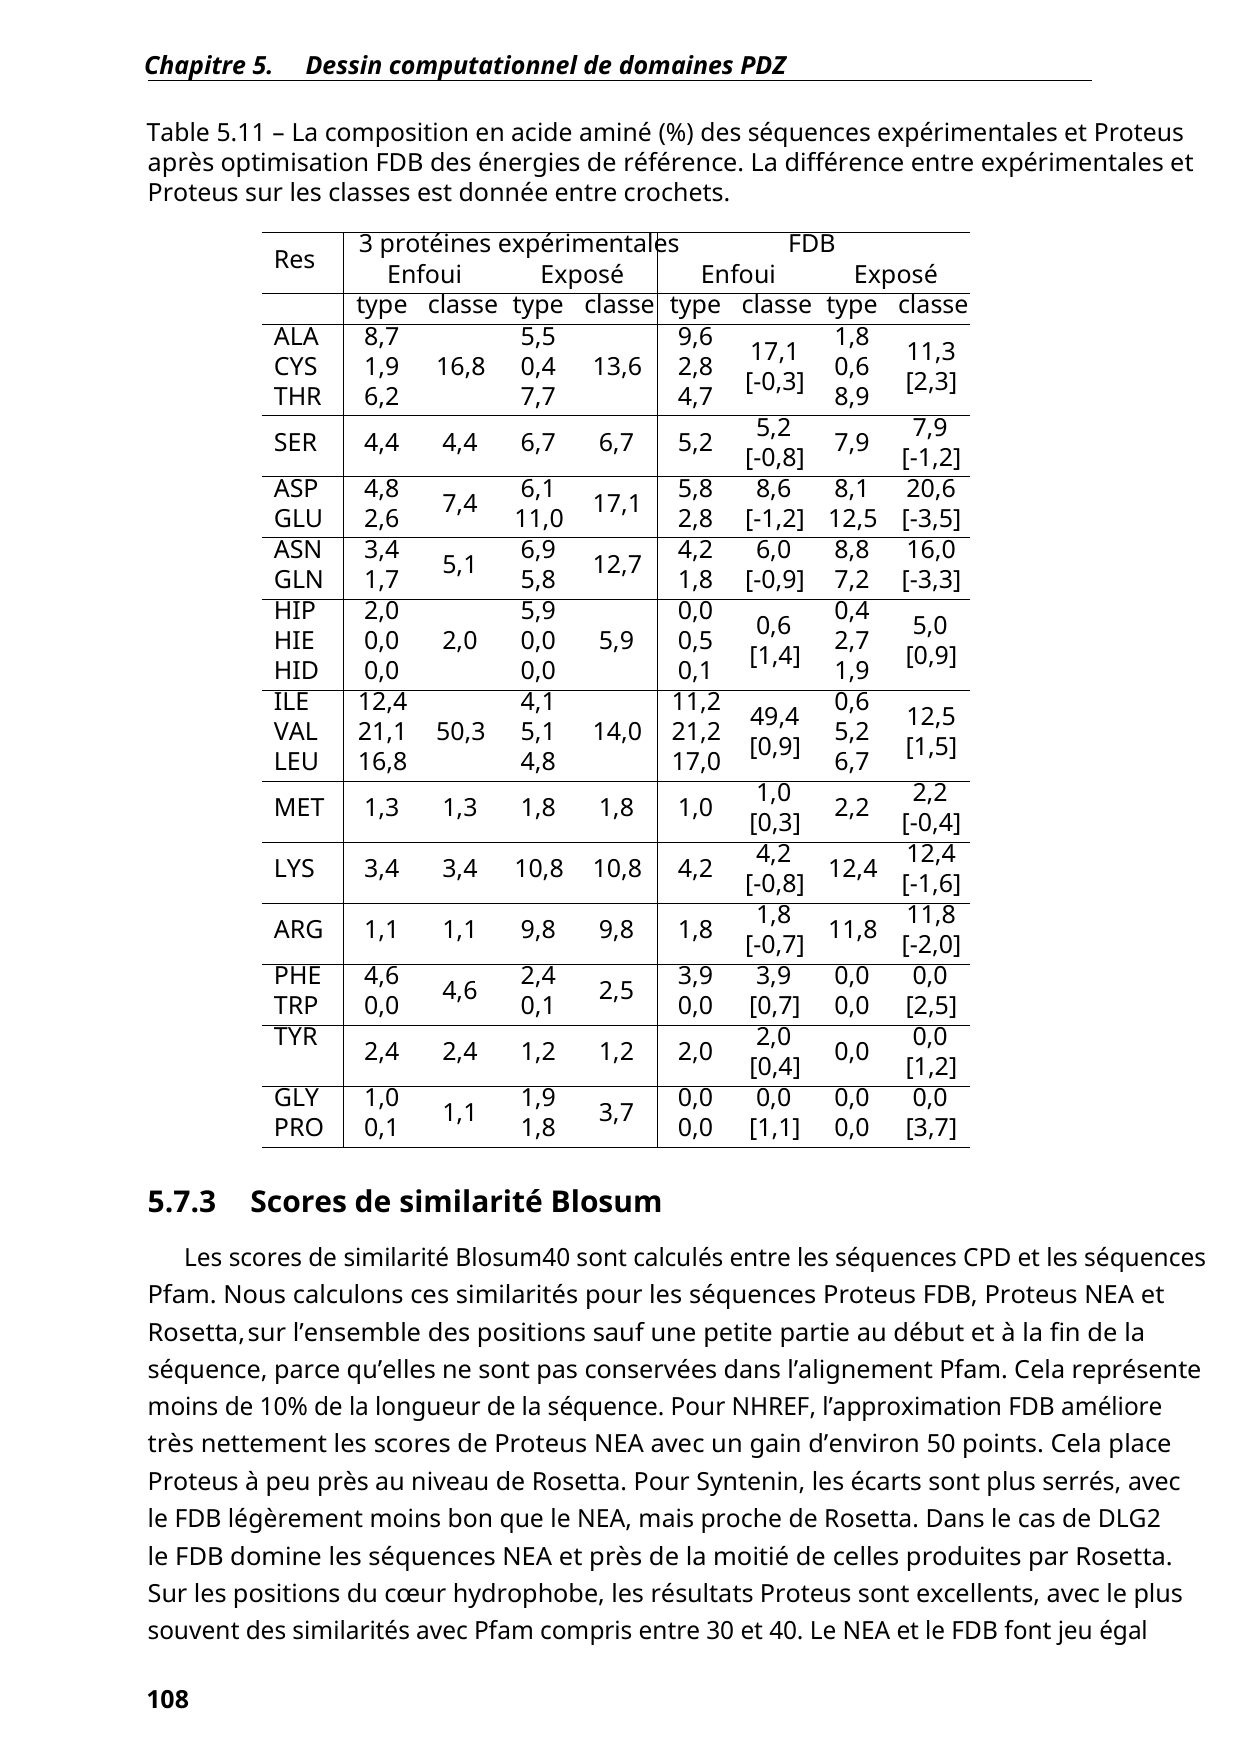

Chapitre 5.
Dessin computationnel de domaines PDZ
Table 5.11 – La composition en acide aminé (%) des séquences expérimentales et Proteus
après optimisation FDB des énergies de référence. La différence entre expérimentales et
Proteus sur les classes est donnée entre crochets.
3 protéines expérimentales
FDB
Res
Enfoui
Exposé
Enfoui
Exposé
type
classe
type
classe
type
classe
type
classe
ALA
8,7
5,5
9,6
1,8
17,1
11,3
CYS
1,9
16,8
0,4
13,6
2,8
0,6
[-0,3]
[2,3]
THR
6,2
7,7
4,7
8,9
5,2
7,9
SER
4,4
4,4
6,7
6,7
5,2
7,9
[-0,8]
[-1,2]
ASP
4,8
6,1
5,8
8,6
8,1
20,6
7,4
17,1
GLU
2,6
11,0
2,8
[-1,2]
12,5
[-3,5]
ASN
3,4
6,9
4,2
6,0
8,8
16,0
5,1
12,7
GLN
1,7
5,8
1,8
[-0,9]
7,2
[-3,3]
HIP
2,0
5,9
0,0
0,4
0,6
5,0
HIE
0,0
2,0
0,0
5,9
0,5
2,7
[1,4]
[0,9]
HID
0,0
0,0
0,1
1,9
ILE
12,4
4,1
11,2
0,6
49,4
12,5
VAL
21,1
50,3
5,1
14,0
21,2
5,2
[0,9]
[1,5]
LEU
16,8
4,8
17,0
6,7
1,0
2,2
MET
1,3
1,3
1,8
1,8
1,0
2,2
[0,3]
[-0,4]
4,2
12,4
LYS
3,4
3,4
10,8
10,8
4,2
12,4
[-0,8]
[-1,6]
1,8
11,8
ARG
1,1
1,1
9,8
9,8
1,8
11,8
[-0,7]
[-2,0]
PHE
4,6
2,4
3,9
3,9
0,0
0,0
4,6
2,5
TRP
0,0
0,1
0,0
[0,7]
0,0
[2,5]
TYR
2,0
0,0
2,4
2,4
1,2
1,2
2,0
0,0
[0,4]
[1,2]
GLY
1,0
1,9
0,0
0,0
0,0
0,0
1,1
3,7
PRO
0,1
1,8
0,0
[1,1]
0,0
[3,7]
5.7.3
Scores de similarité Blosum
Les scores de similarité Blosum40 sont calculés entre les séquences CPD et les séquences
Pfam. Nous calculons ces similarités pour les séquences Proteus FDB, Proteus NEA et
Rosetta,
sur l’ensemble des positions sauf une petite partie au début et à la fin de la
séquence, parce qu’elles ne sont pas conservées dans l’alignement Pfam. Cela représente
moins de 10% de la longueur de la séquence. Pour NHREF, l’approximation FDB améliore
très nettement les scores de Proteus NEA avec un gain d’environ 50 points. Cela place
Proteus à peu près au niveau de Rosetta. Pour Syntenin, les écarts sont plus serrés, avec
le FDB légèrement moins bon que le NEA, mais proche de Rosetta. Dans le cas de DLG2
le FDB domine les séquences NEA et près de la moitié de celles produites par Rosetta.
Sur les positions du cœur hydrophobe, les résultats Proteus sont excellents, avec le plus
souvent des similarités avec Pfam compris entre 30 et 40. Le NEA et le FDB font jeu égal
108